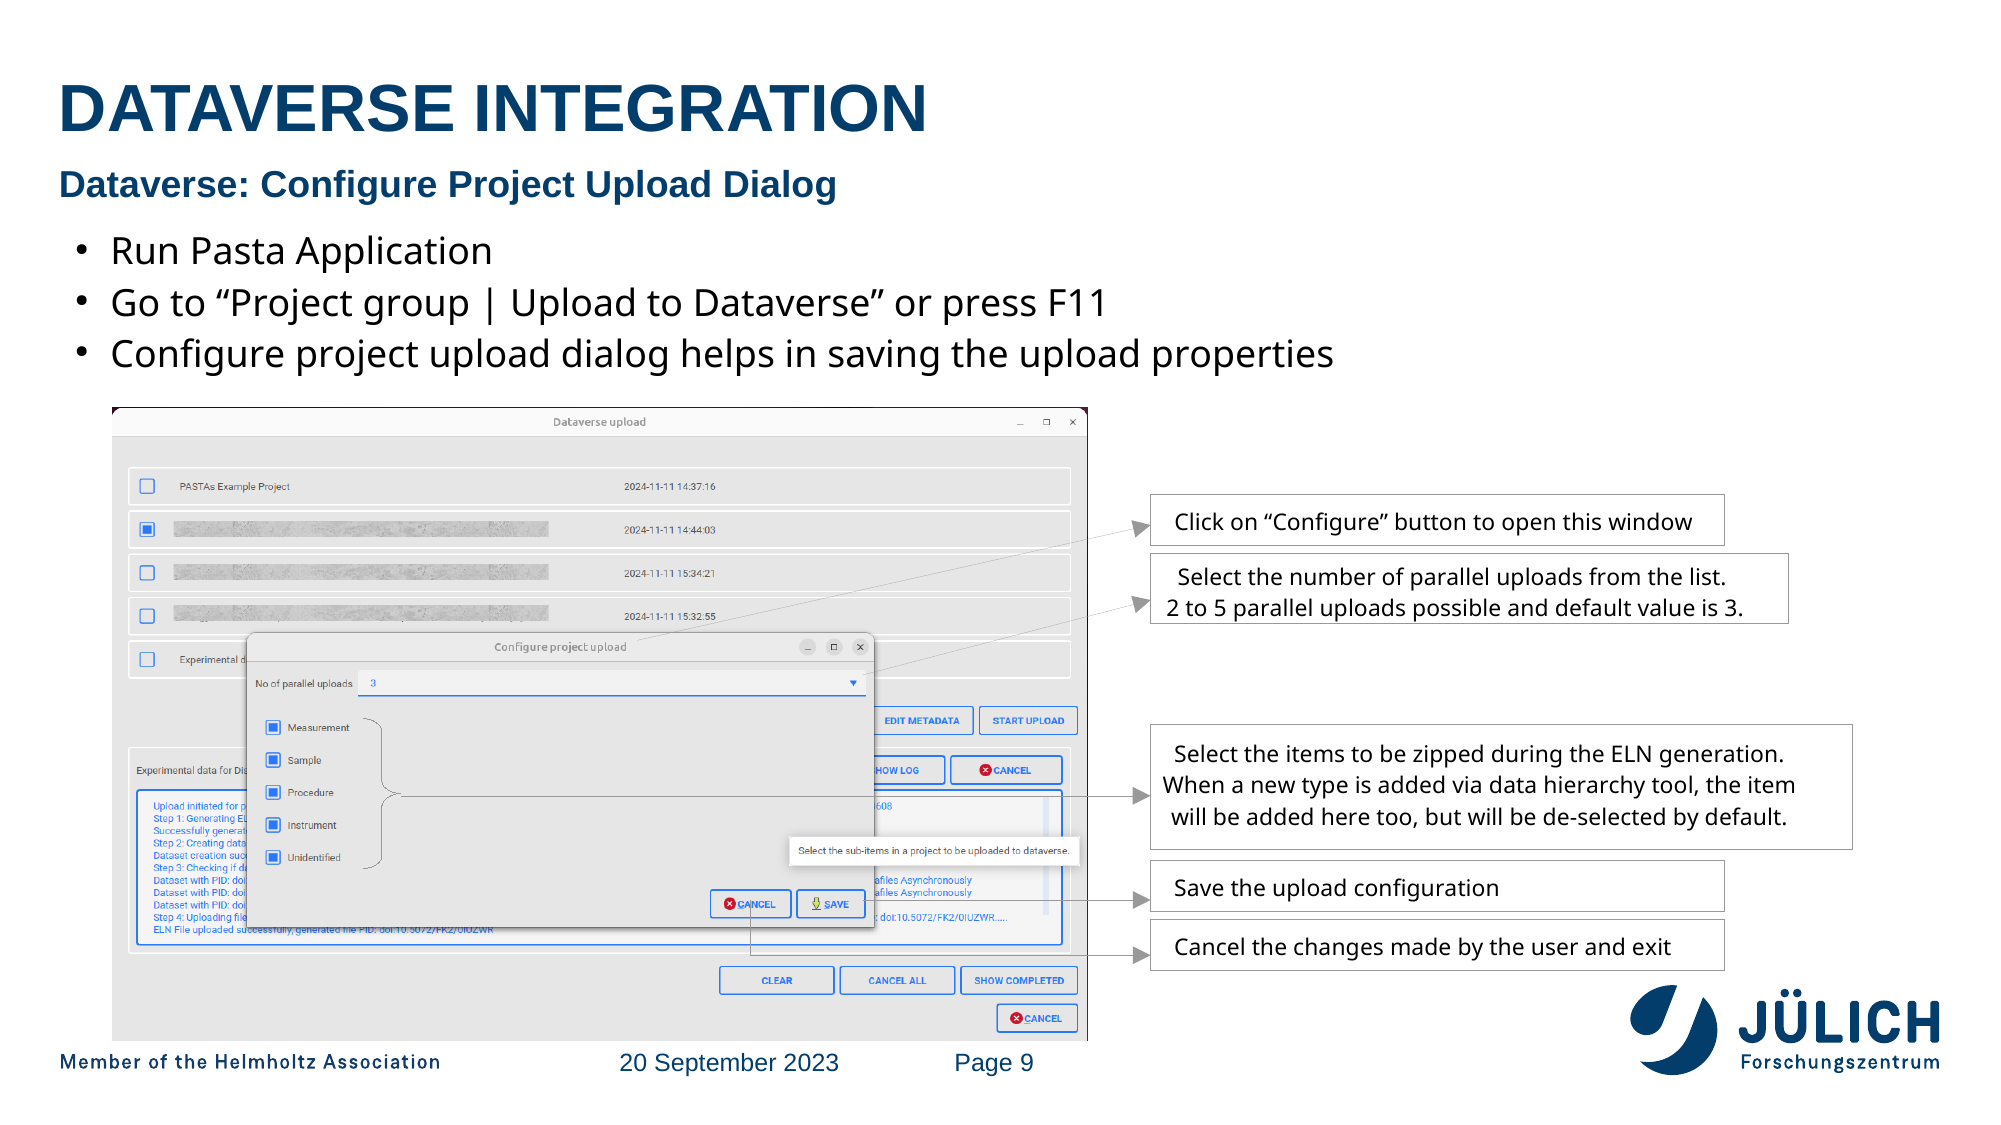

# Dataverse integration
Dataverse: Configure Project Upload Dialog
Run Pasta Application
Go to “Project group | Upload to Dataverse” or press F11
Configure project upload dialog helps in saving the upload properties
Click on “Configure” button to open this window
Select the number of parallel uploads from the list.
2 to 5 parallel uploads possible and default value is 3.
Select the items to be zipped during the ELN generation. When a new type is added via data hierarchy tool, the item will be added here too, but will be de-selected by default.
Save the upload configuration
Cancel the changes made by the user and exit
20 September 2023
Page